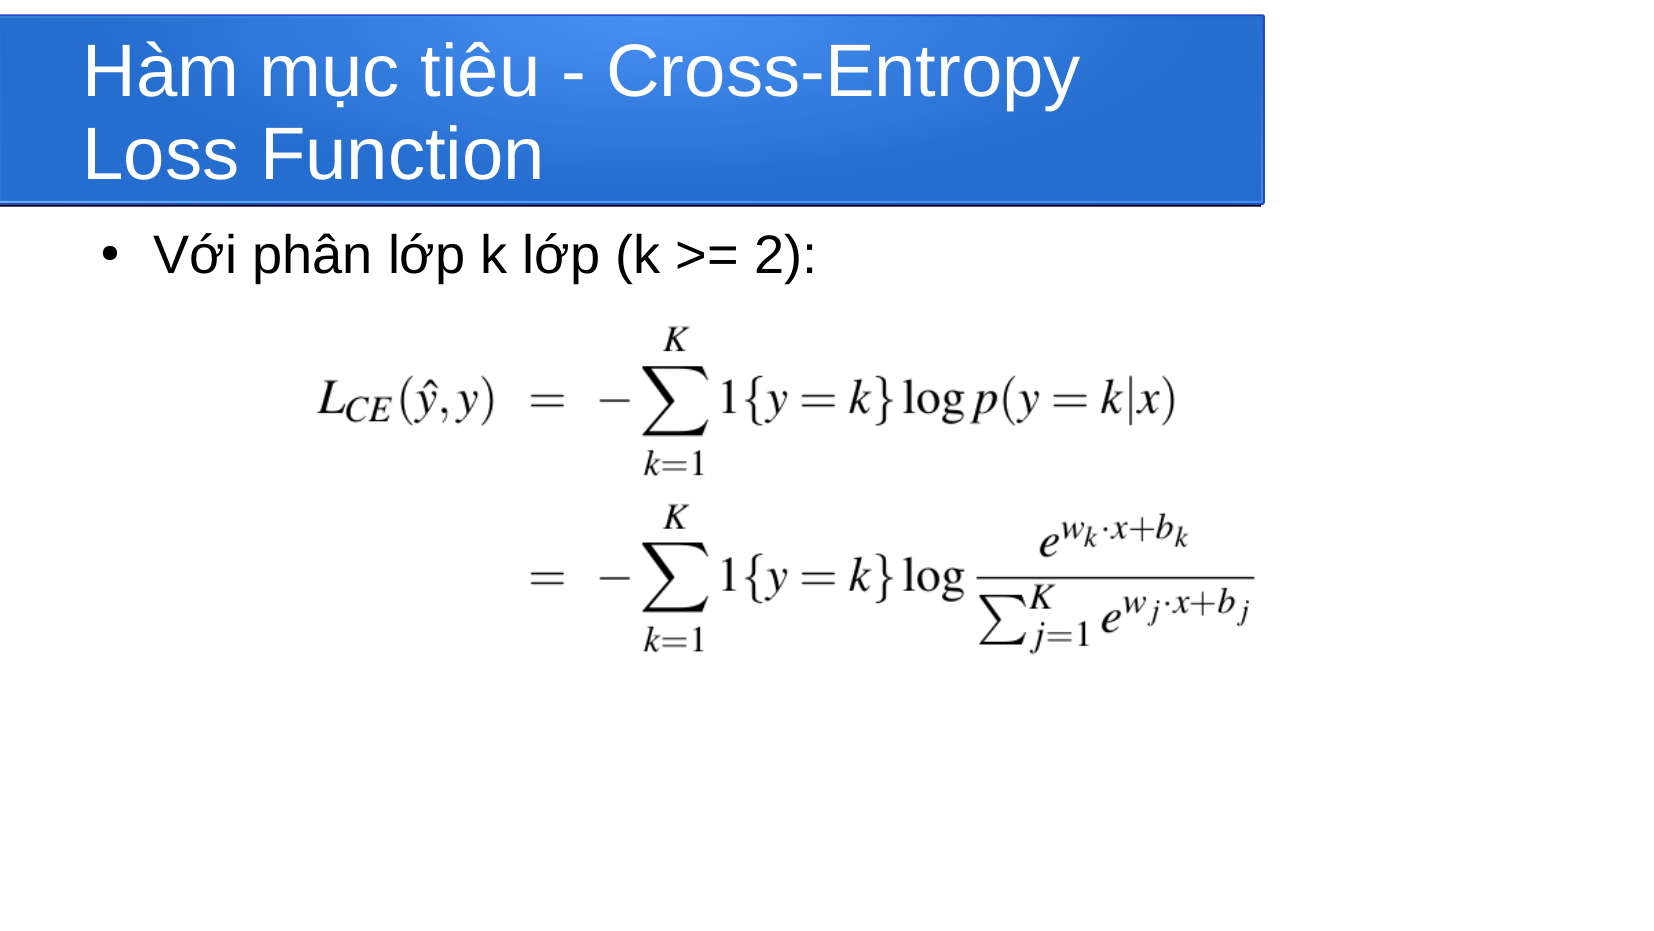

# Hàm mục tiêu - Cross-Entropy Loss Function
Với phân lớp k lớp (k >= 2):
| |
| --- |